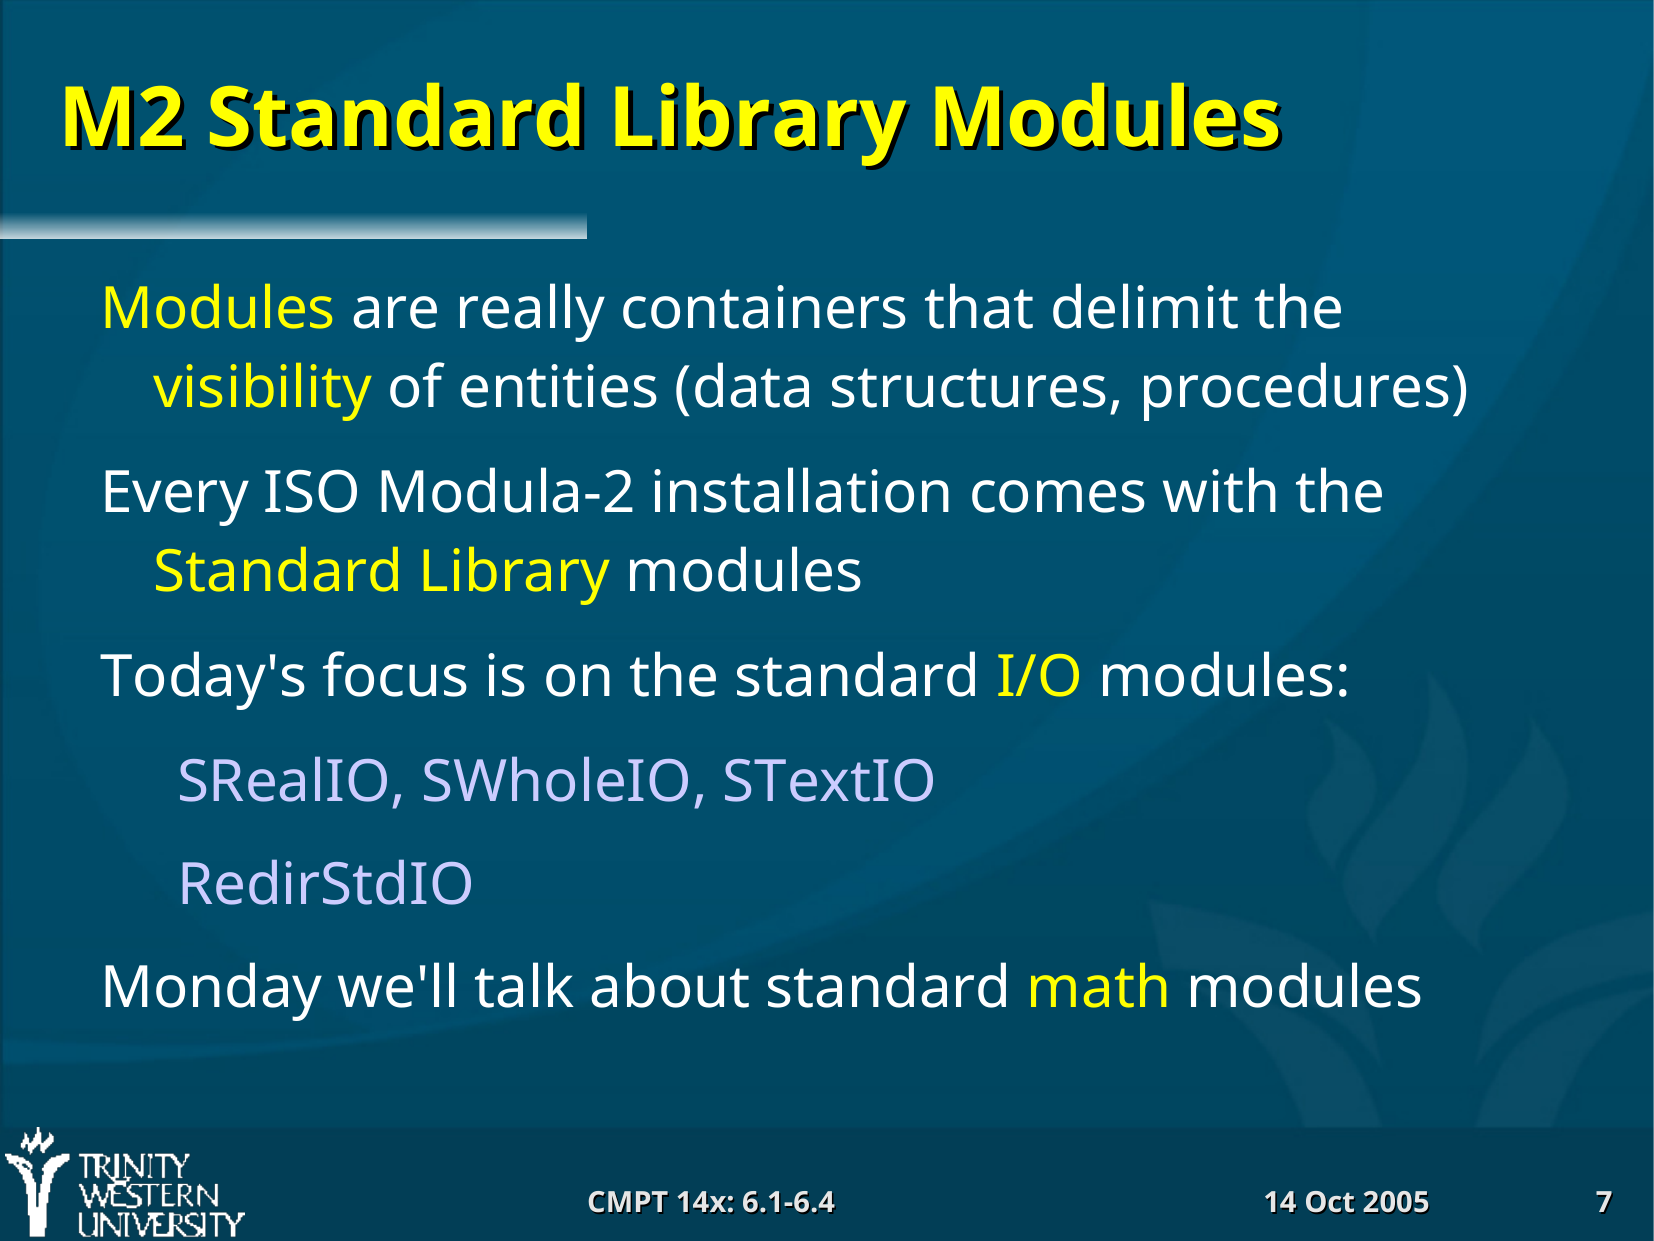

# M2 Standard Library Modules
Modules are really containers that delimit the visibility of entities (data structures, procedures)
Every ISO Modula-2 installation comes with the Standard Library modules
Today's focus is on the standard I/O modules:
SRealIO, SWholeIO, STextIO
RedirStdIO
Monday we'll talk about standard math modules
CMPT 14x: 6.1-6.4
14 Oct 2005
7